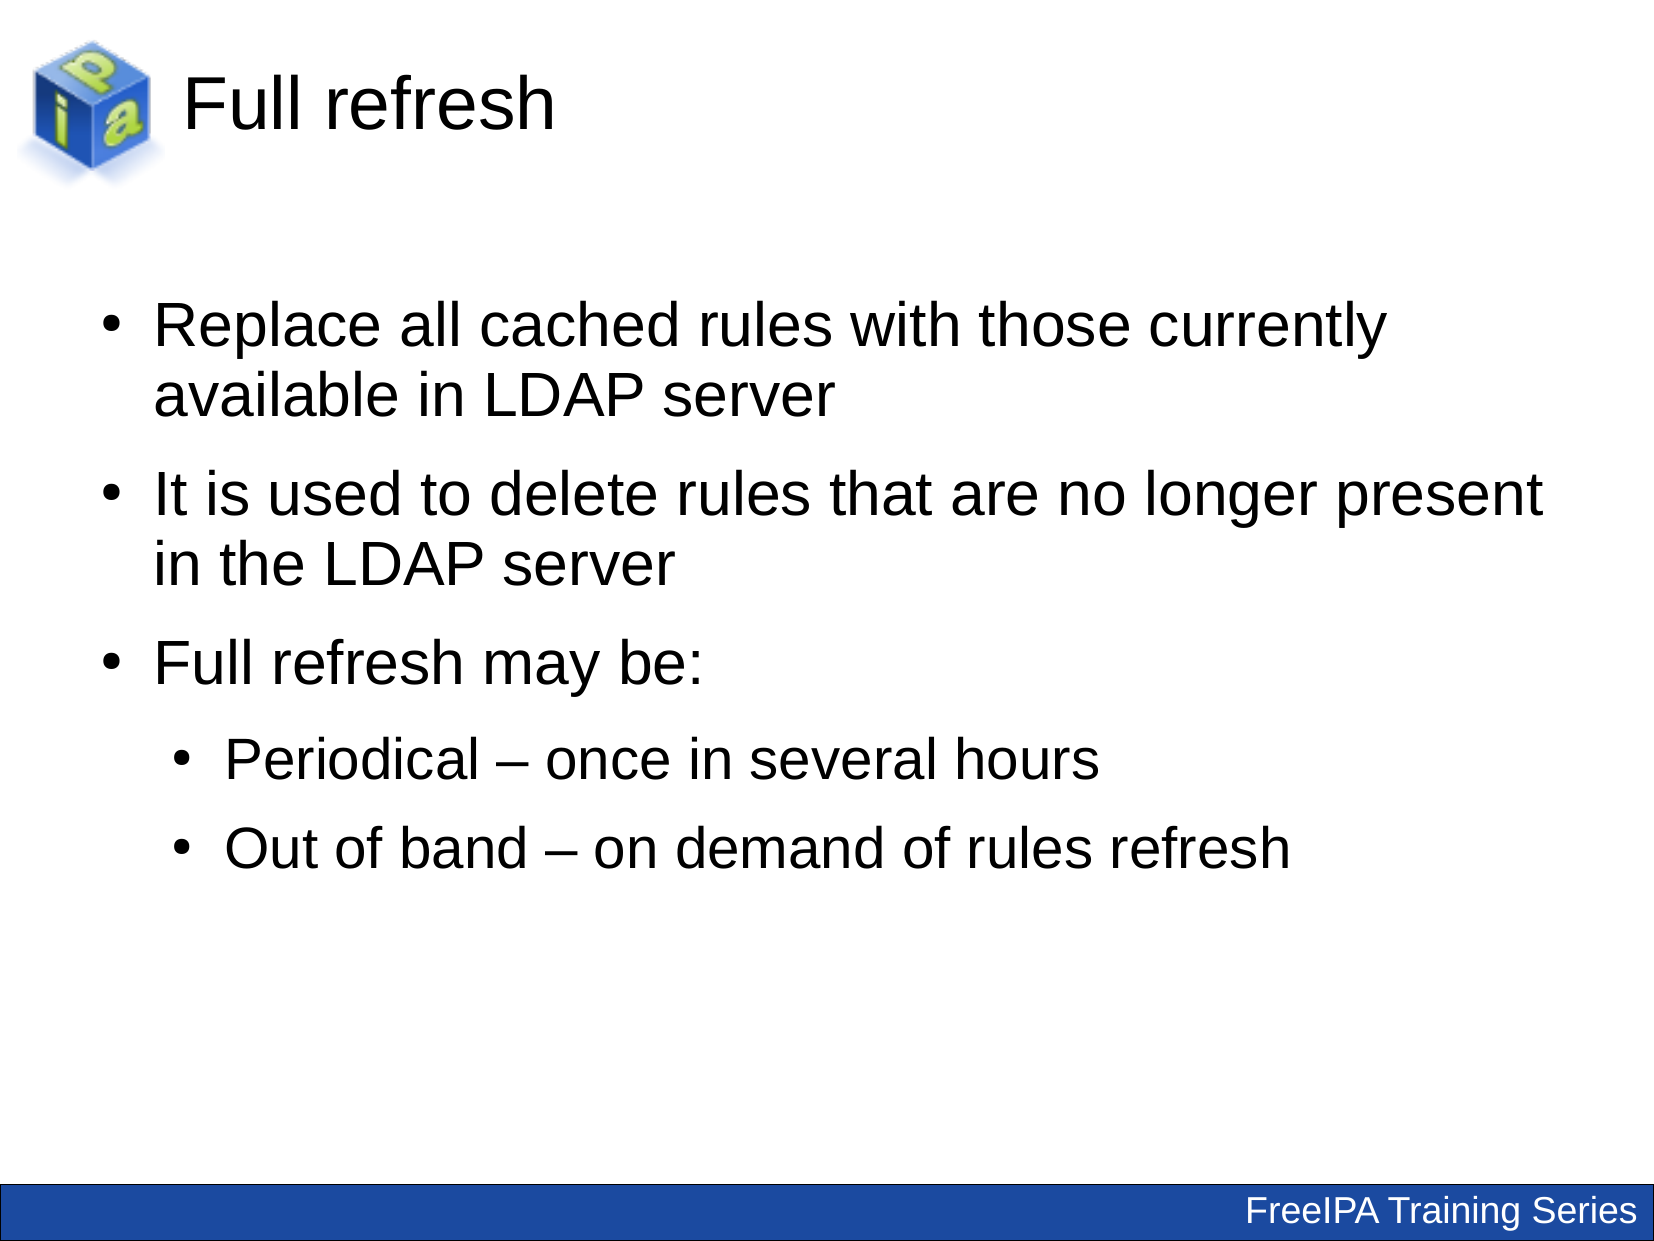

# Full refresh
Replace all cached rules with those currently available in LDAP server
It is used to delete rules that are no longer present in the LDAP server
Full refresh may be:
Periodical – once in several hours
Out of band – on demand of rules refresh